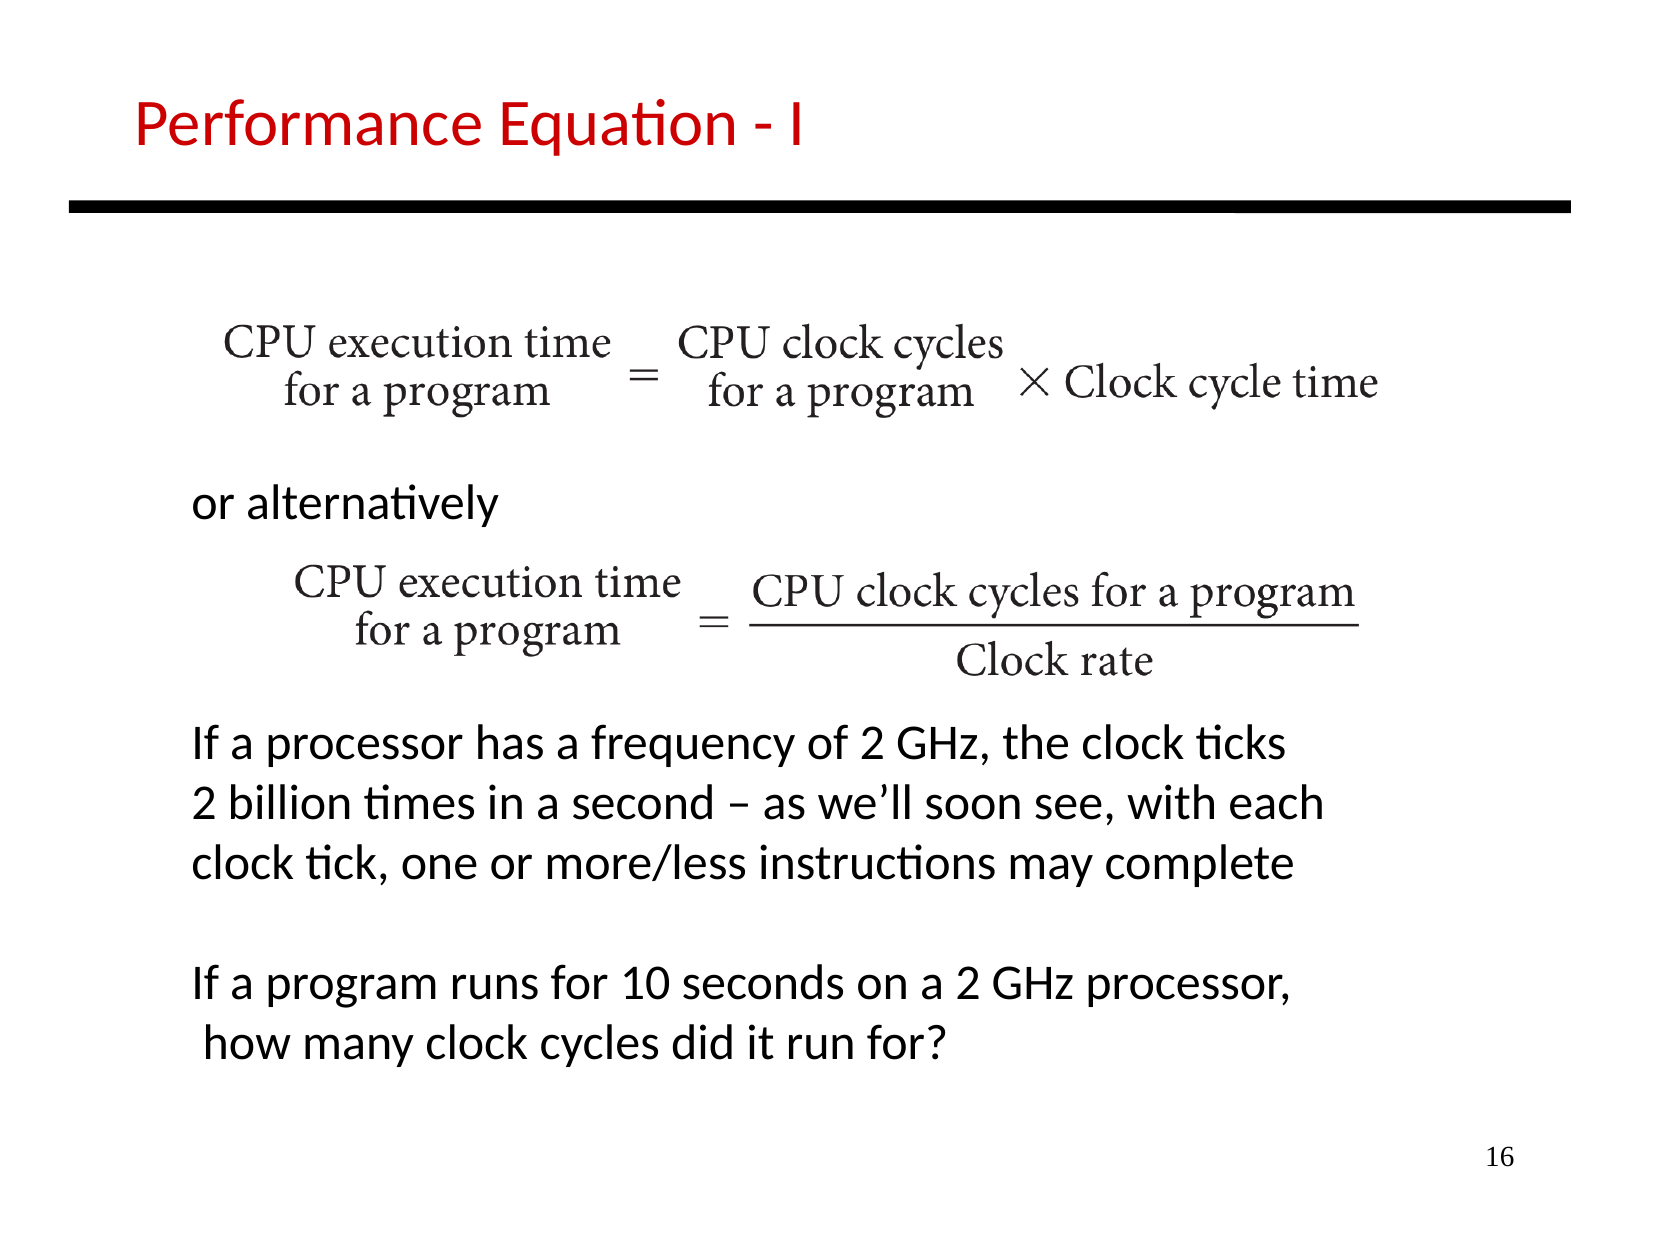

Performance Equation - I
or alternatively
If a processor has a frequency of 2 GHz, the clock ticks
2 billion times in a second – as we’ll soon see, with each
clock tick, one or more/less instructions may complete
If a program runs for 10 seconds on a 2 GHz processor,
 how many clock cycles did it run for?